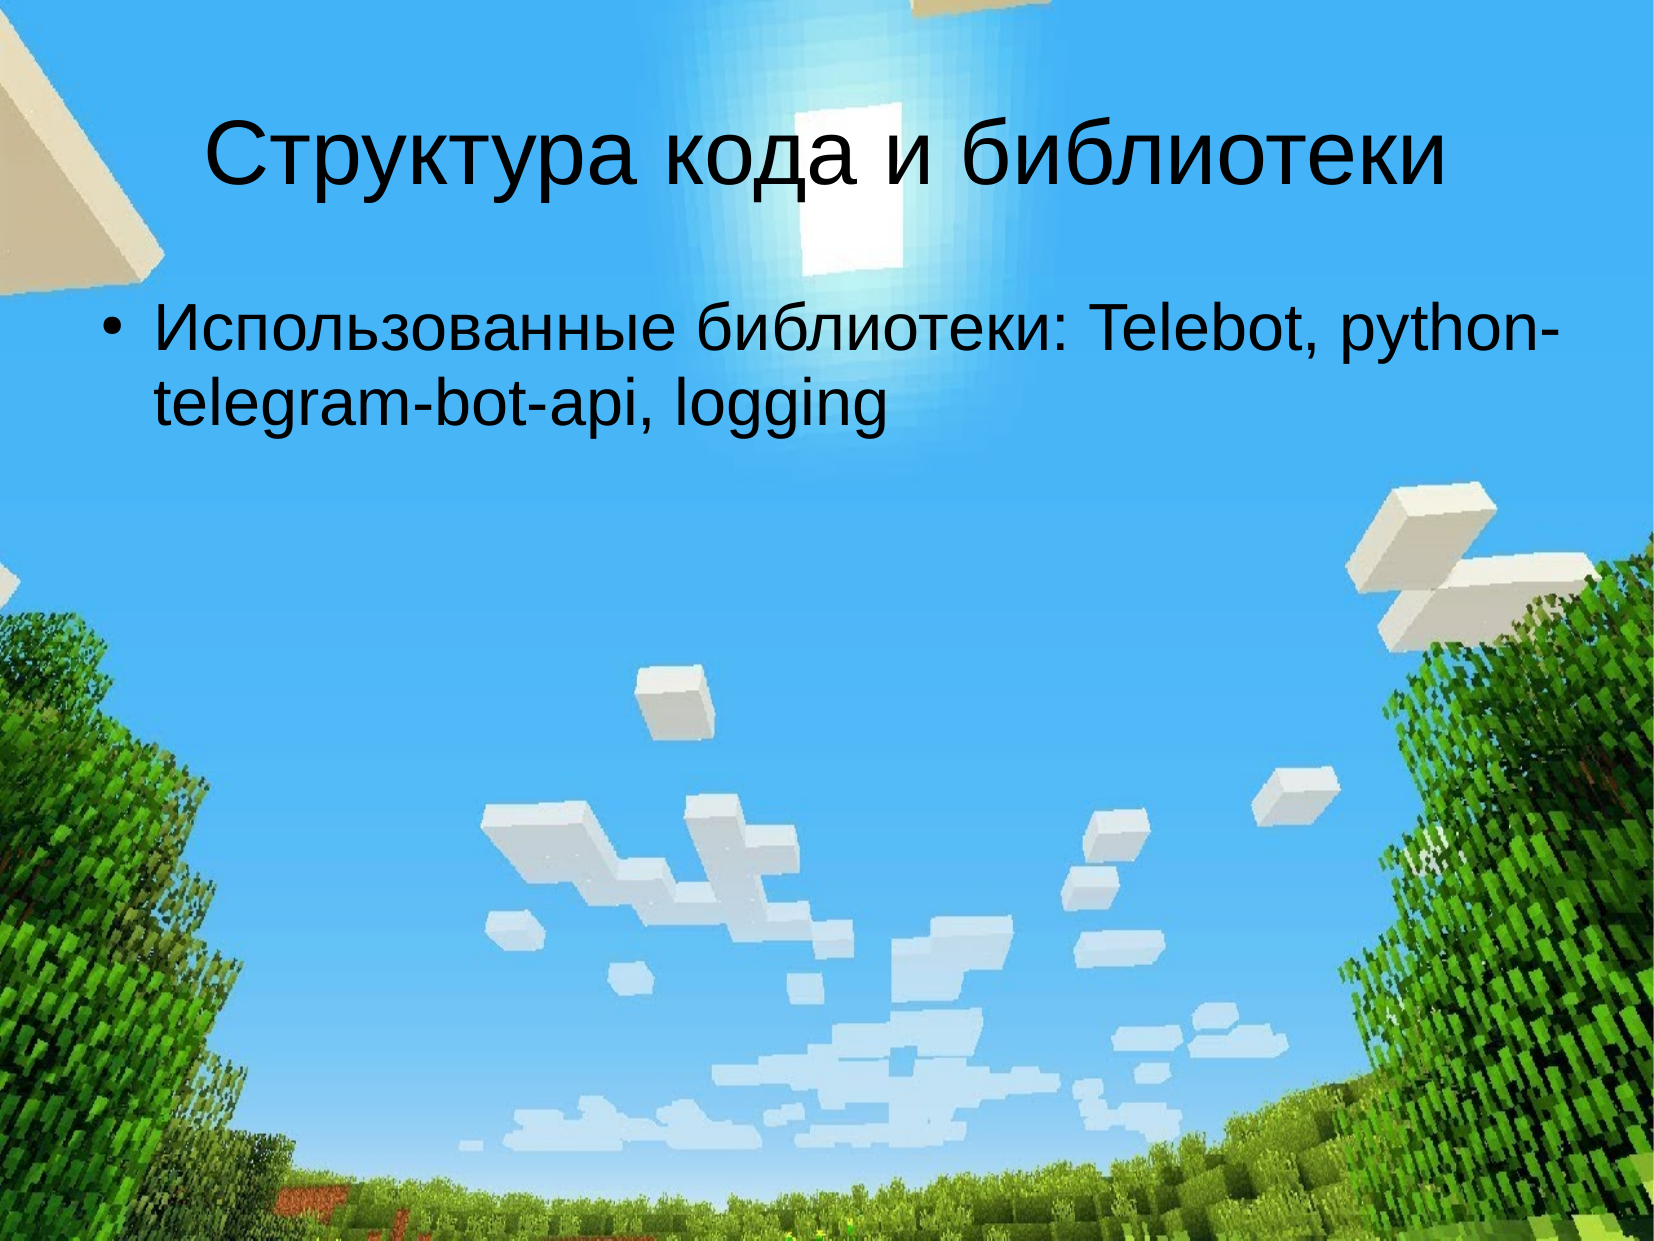

# Структура кода и библиотеки
Использованные библиотеки: Telebot, python-telegram-bot-api, logging